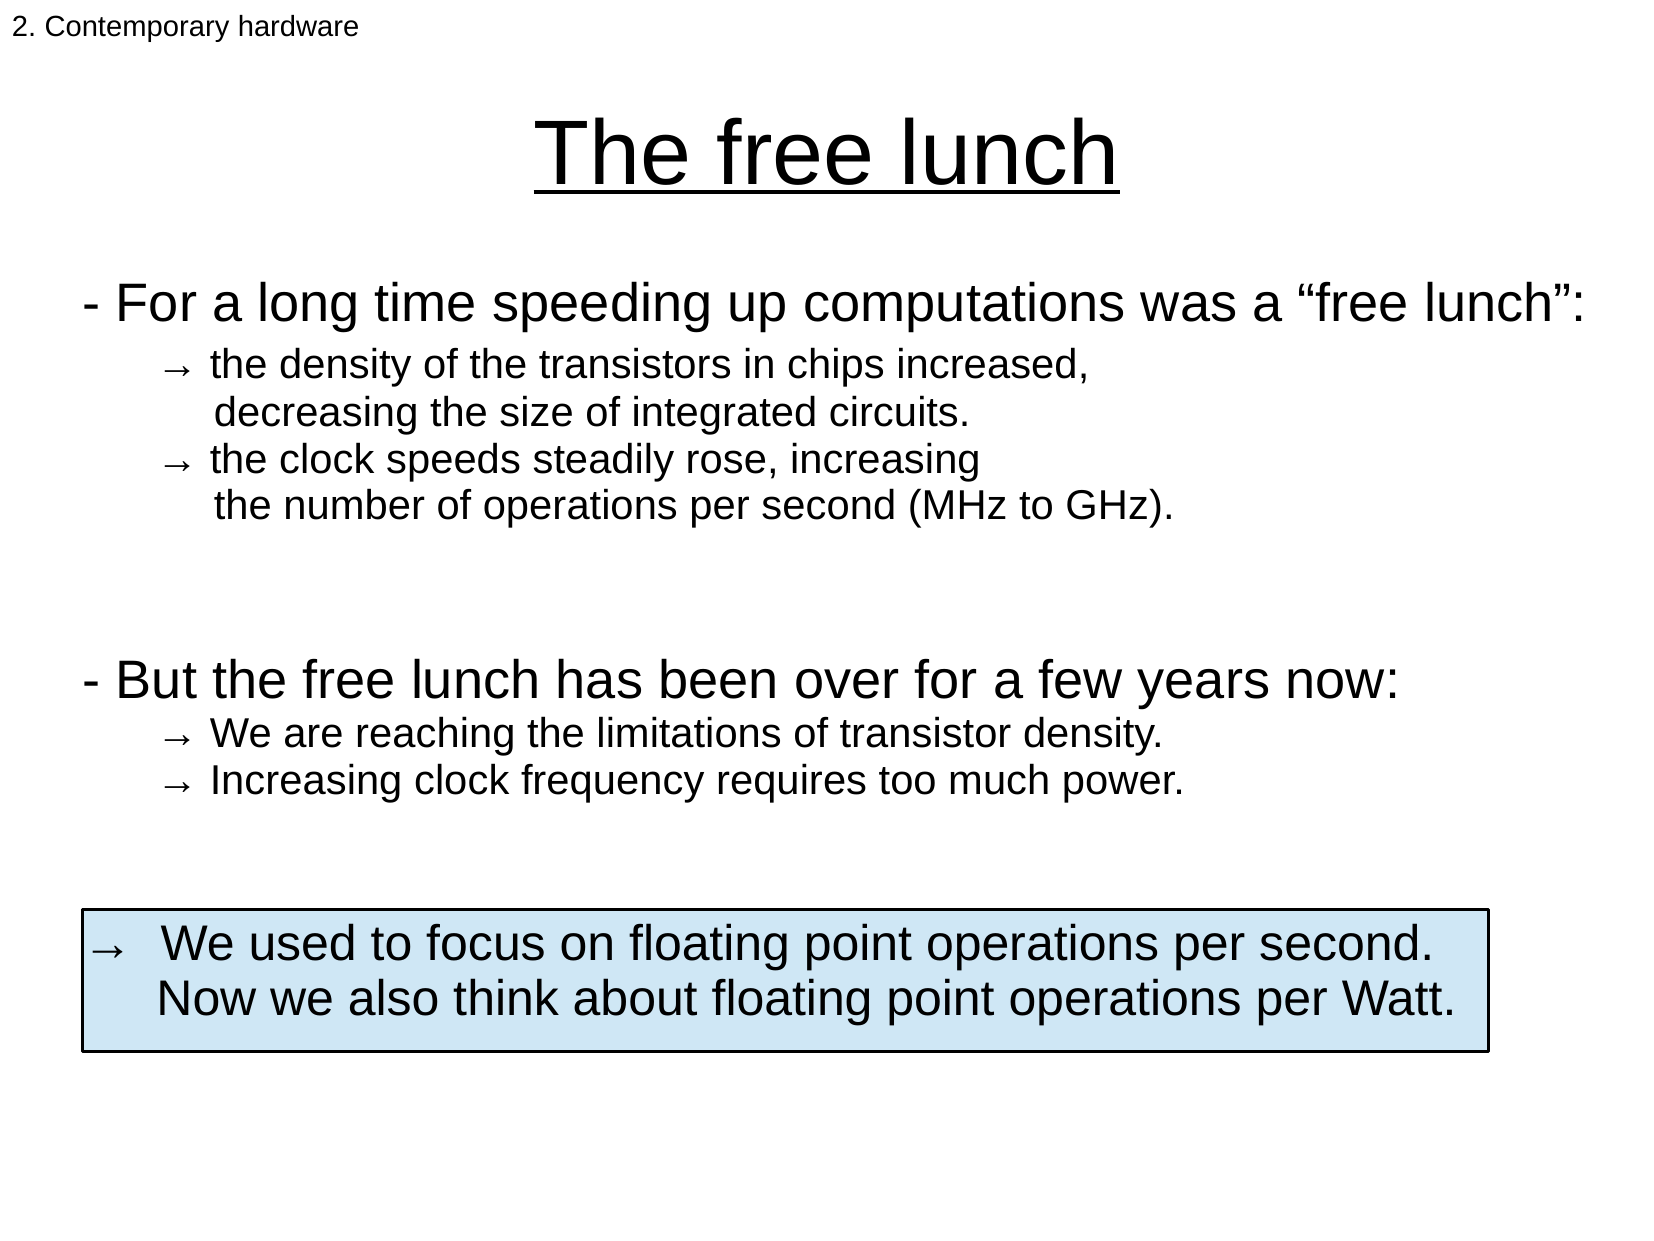

2. Contemporary hardware
# The free lunch
- For a long time speeding up computations was a “free lunch”:
	→ the density of the transistors in chips increased,
	 decreasing the size of integrated circuits.
	→ the clock speeds steadily rose, increasing
	 the number of operations per second (MHz to GHz).
- But the free lunch has been over for a few years now:
	→ We are reaching the limitations of transistor density.
	→ Increasing clock frequency requires too much power.
→ We used to focus on floating point operations per second.
	Now we also think about floating point operations per Watt.